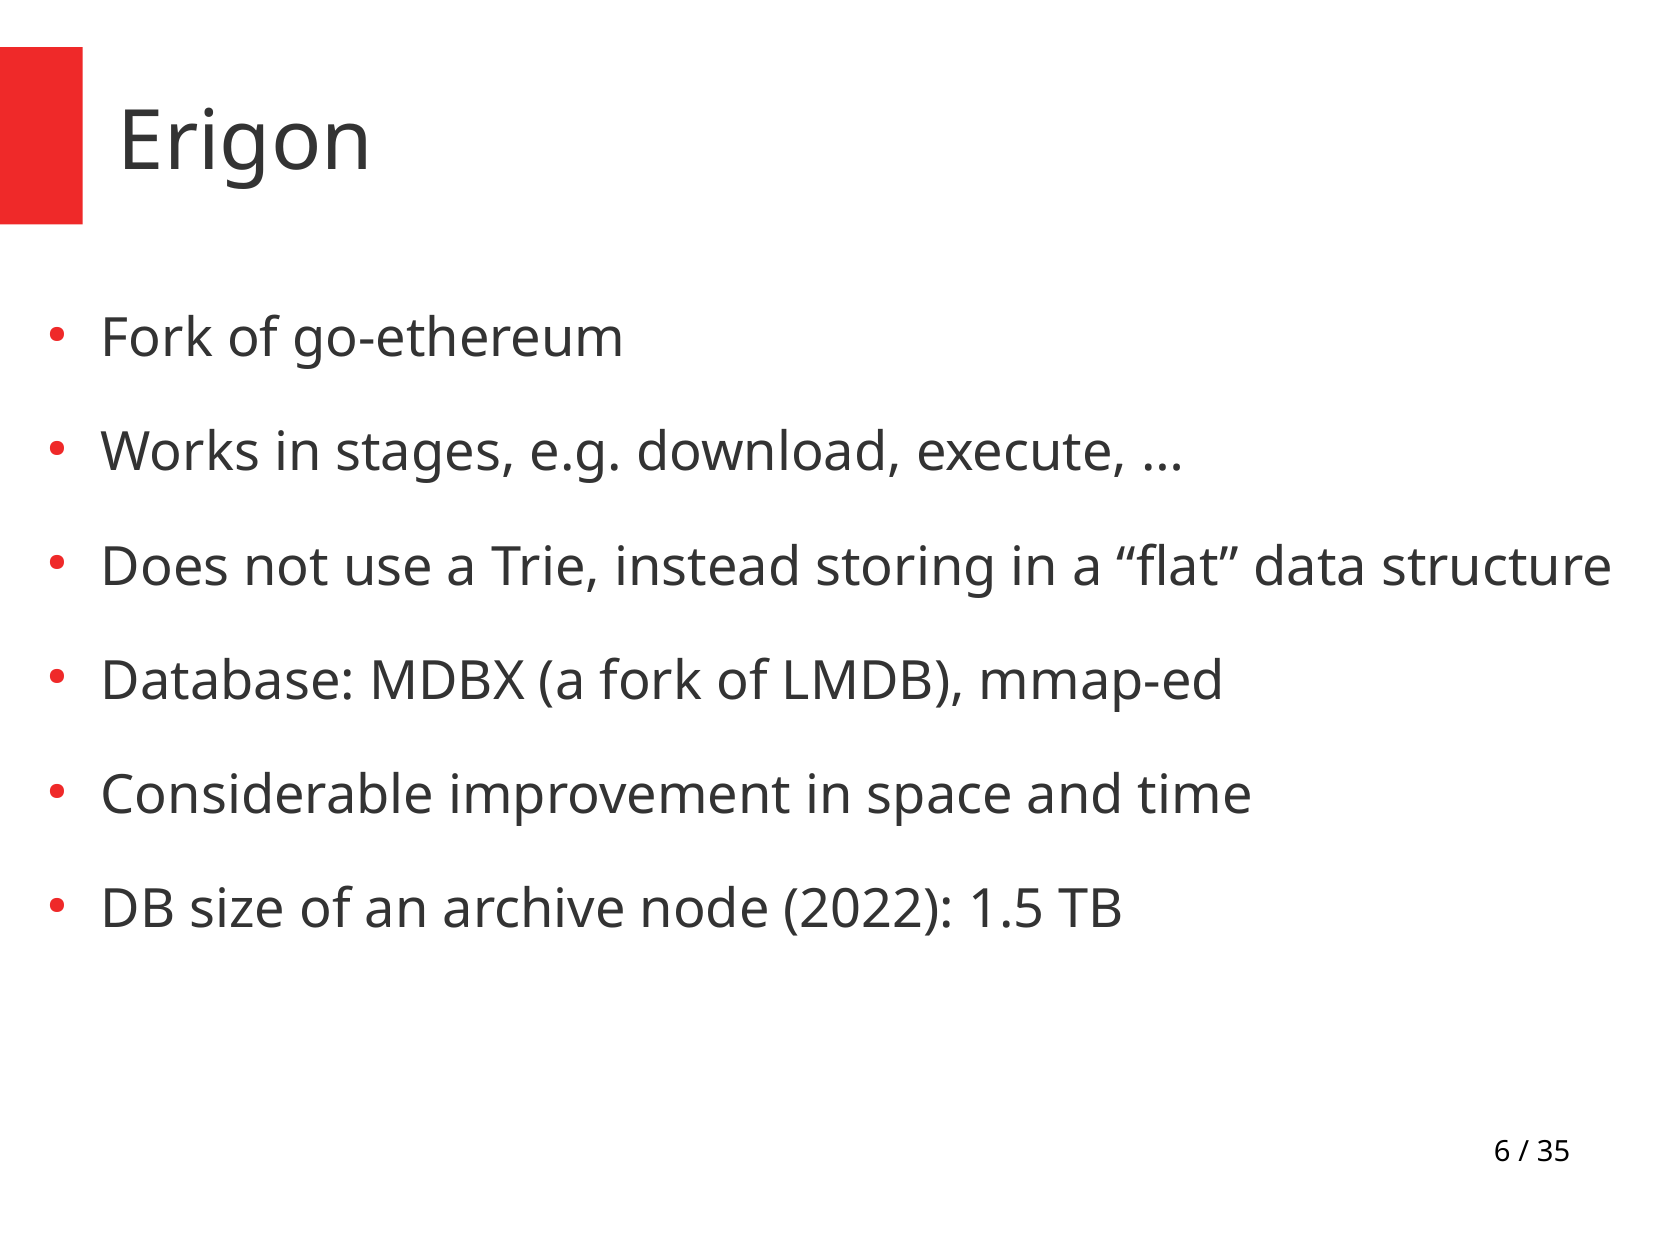

# Erigon
Fork of go-ethereum
Works in stages, e.g. download, execute, …
Does not use a Trie, instead storing in a “flat” data structure
Database: MDBX (a fork of LMDB), mmap-ed
Considerable improvement in space and time
DB size of an archive node (2022): 1.5 TB
6